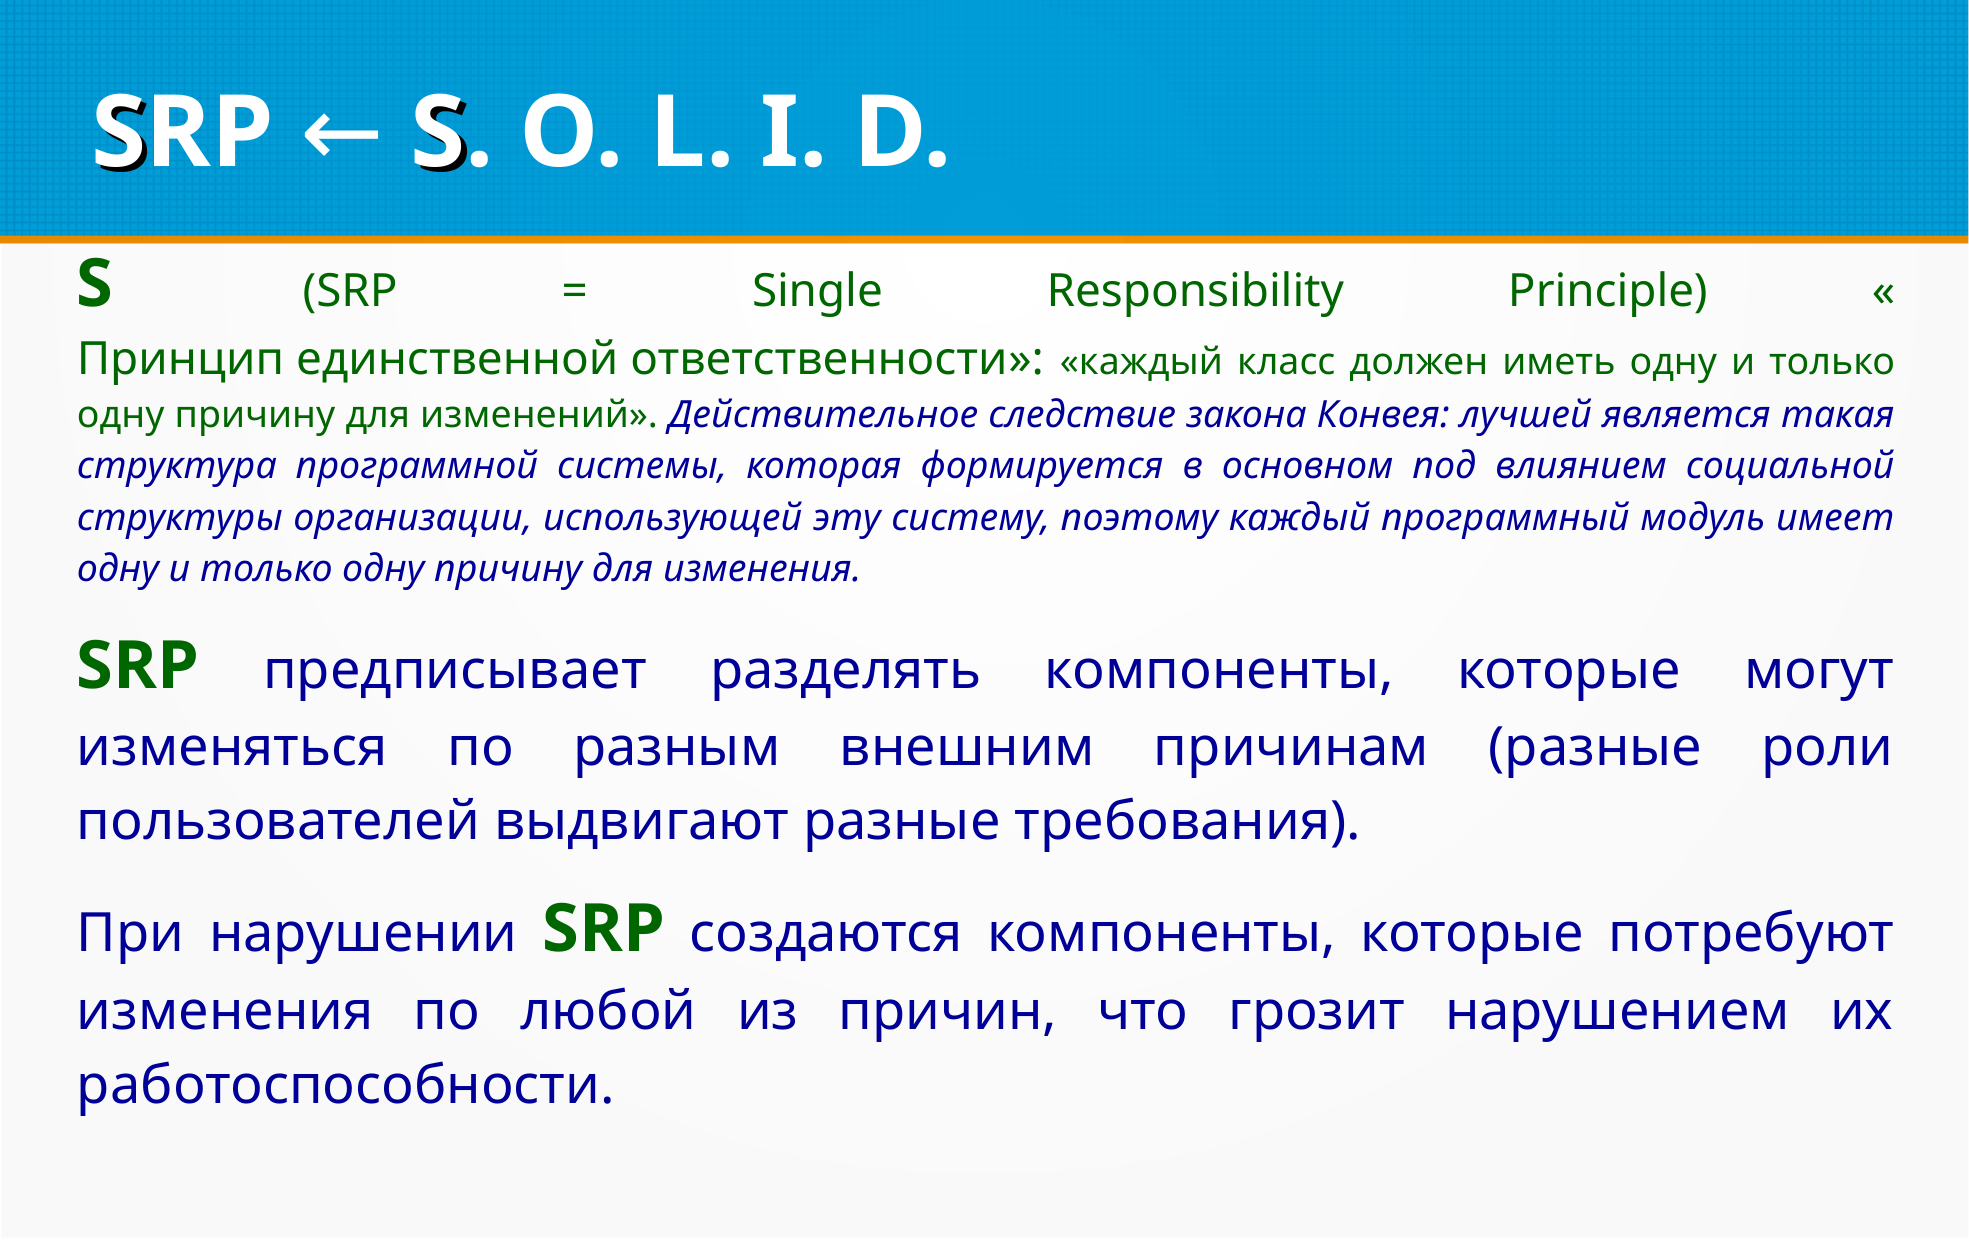

SRP ← S. O. L. I. D.
S 	(SRP = Single Responsibility Principle) «Принцип единственной ответственности»: «каждый класс должен иметь одну и только одну причину для изменений». Действительное следствие закона Конвея: лучшей является такая структура программной системы, которая формируется в основном под влиянием социальной структуры организации, использующей эту систему, поэтому каждый программный модуль имеет одну и только одну причину для изменения.
SRP предписывает разделять компоненты, которые могут изменяться по разным внешним причинам (разные роли пользователей выдвигают разные требования).
При нарушении SRP создаются компоненты, которые потребуют изменения по любой из причин, что грозит нарушением их работоспособности.